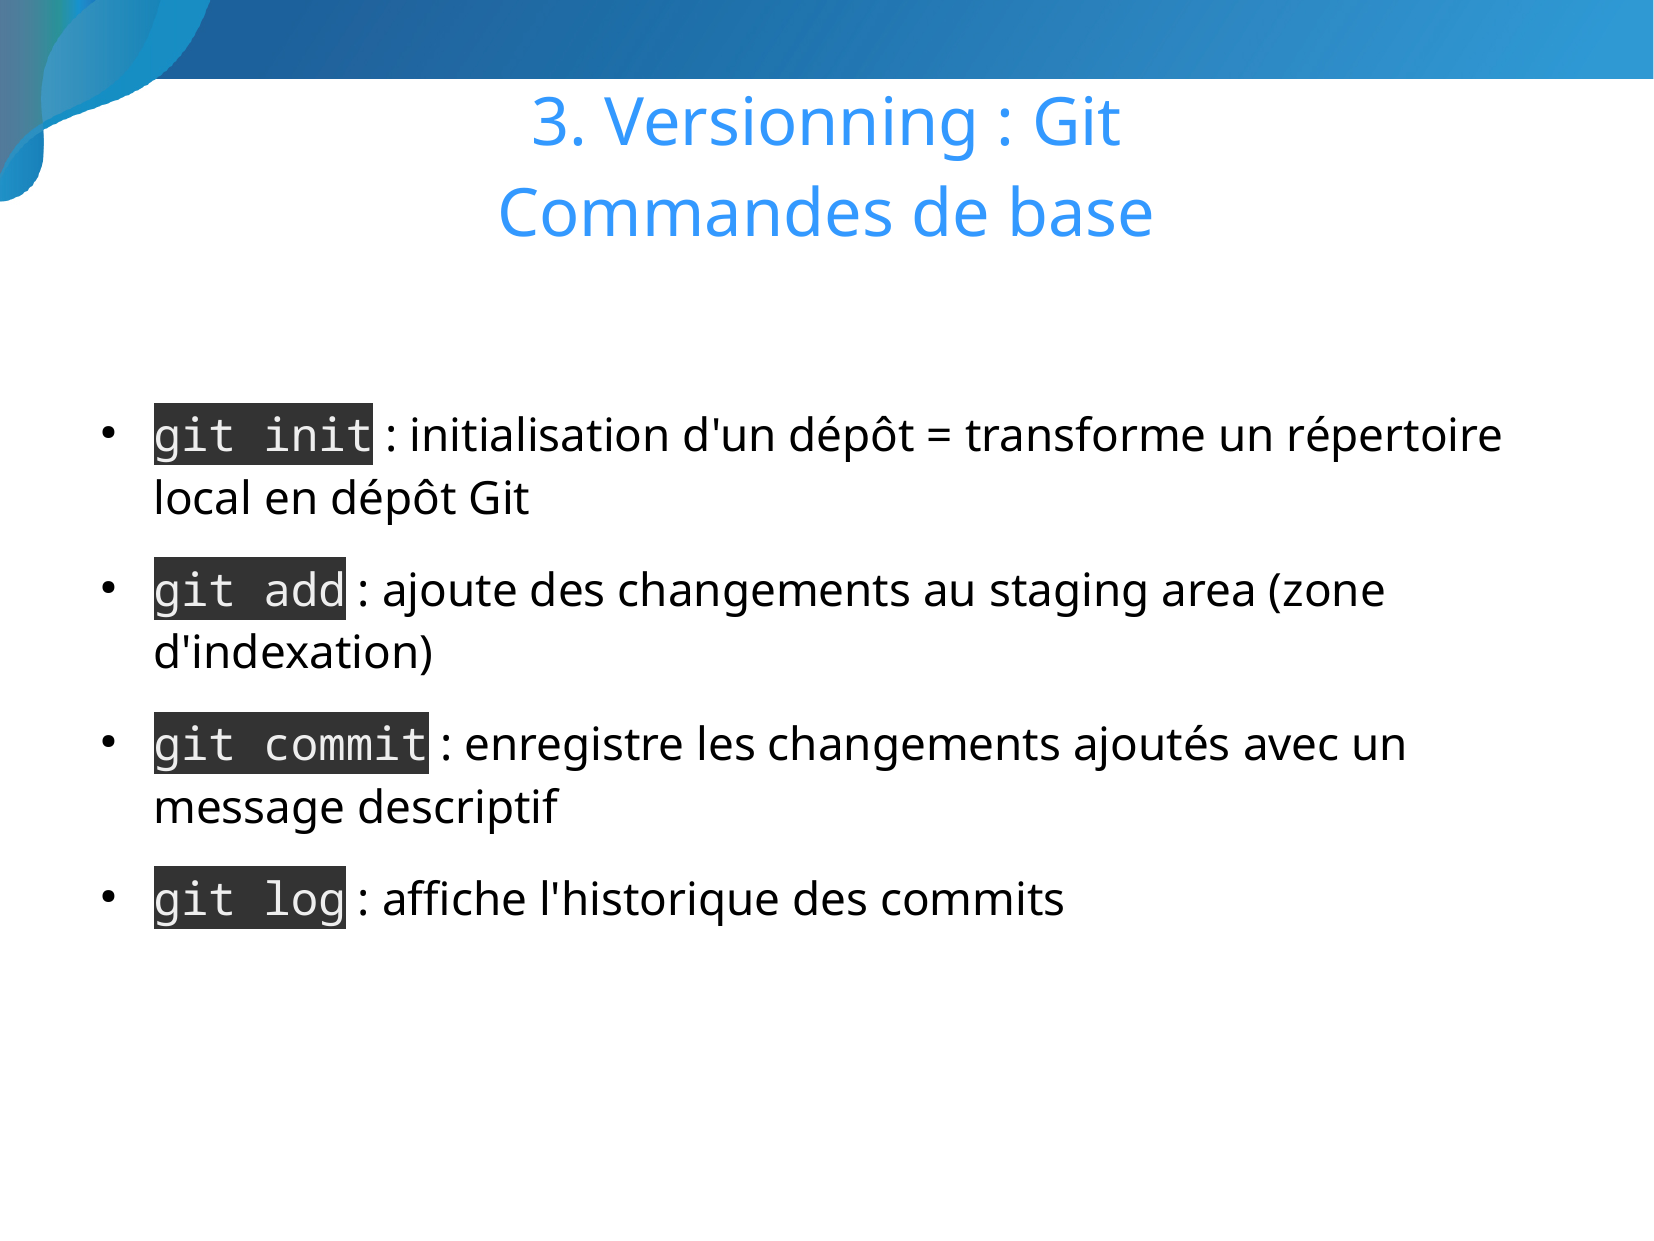

# 3. Versionning : Git Commandes de base
git init : initialisation d'un dépôt = transforme un répertoire local en dépôt Git
git add : ajoute des changements au staging area (zone d'indexation)
git commit : enregistre les changements ajoutés avec un message descriptif
git log : affiche l'historique des commits